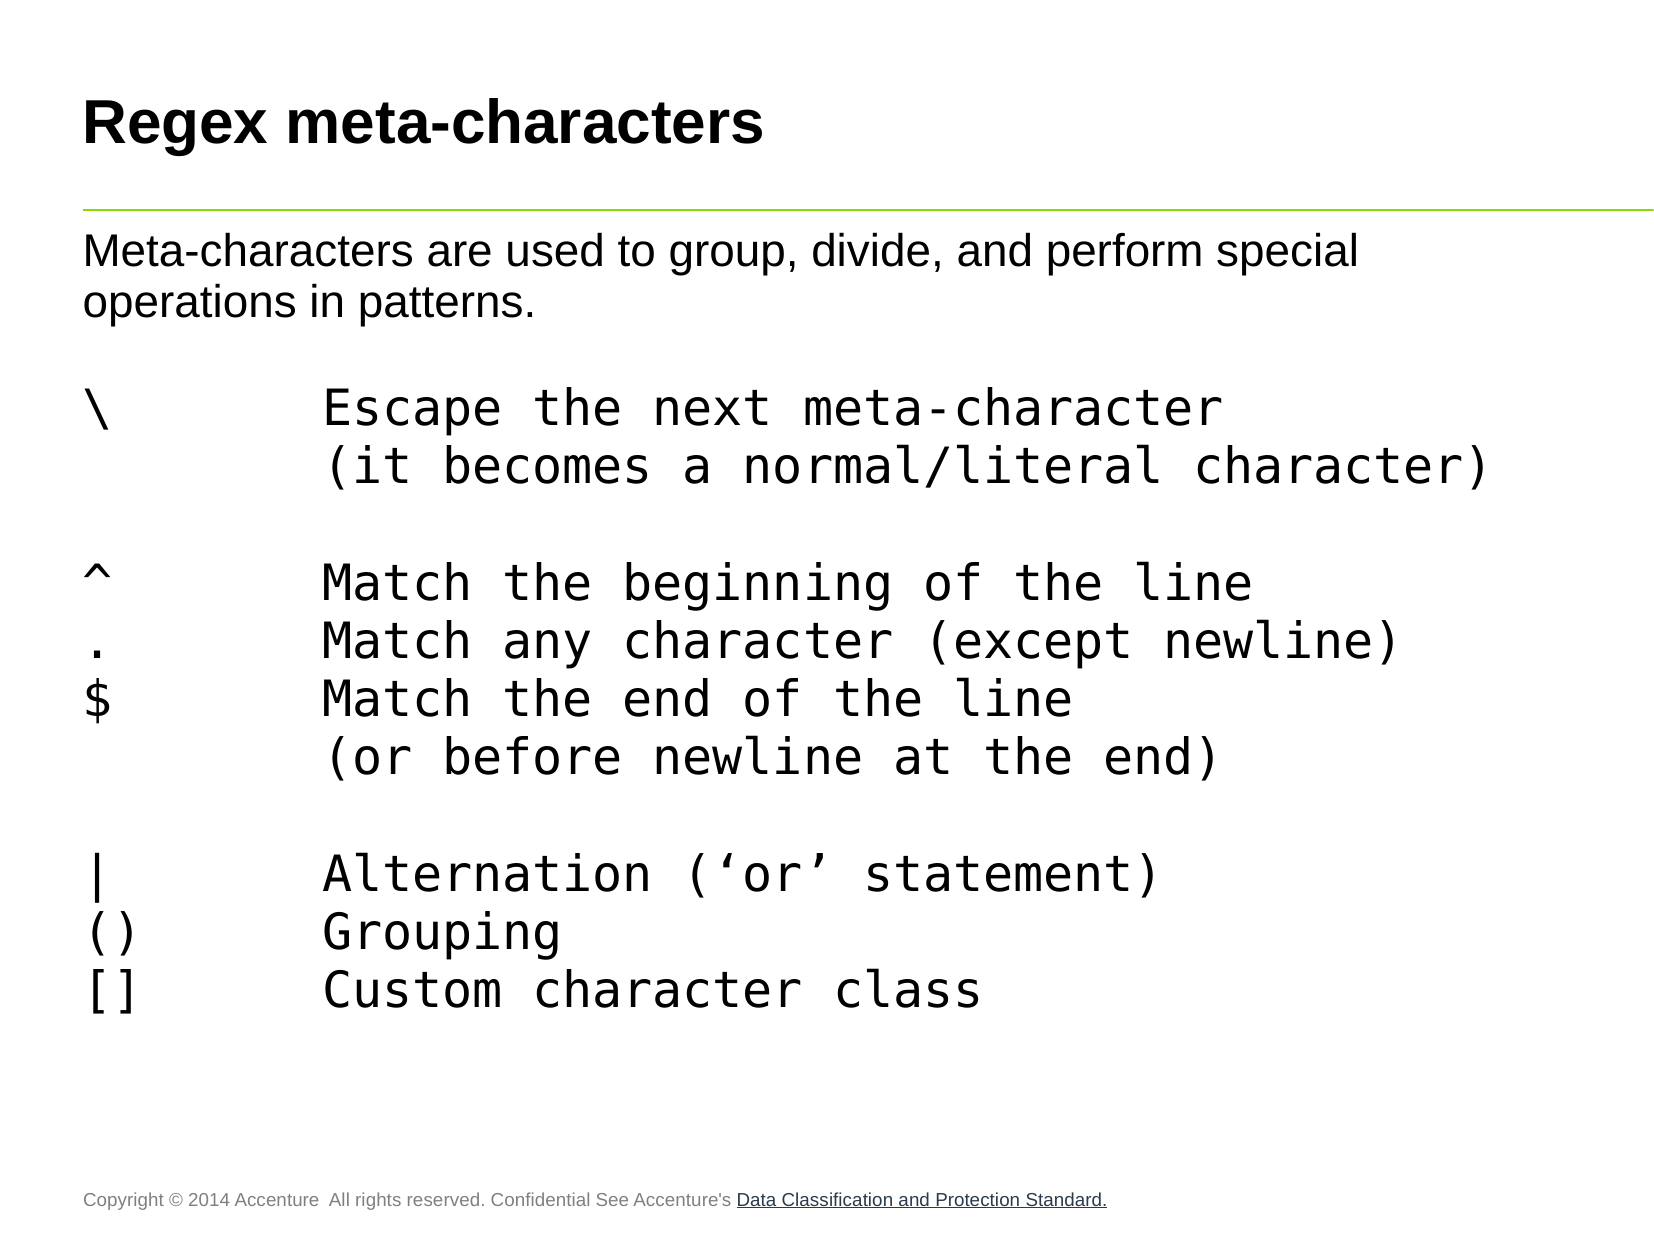

# Regex meta-characters
Meta-characters are used to group, divide, and perform special operations in patterns.
\ Escape the next meta-character
 (it becomes a normal/literal character)
^ Match the beginning of the line
. Match any character (except newline)
$ Match the end of the line
 (or before newline at the end)
| Alternation (‘or’ statement)
() Grouping
[] Custom character class